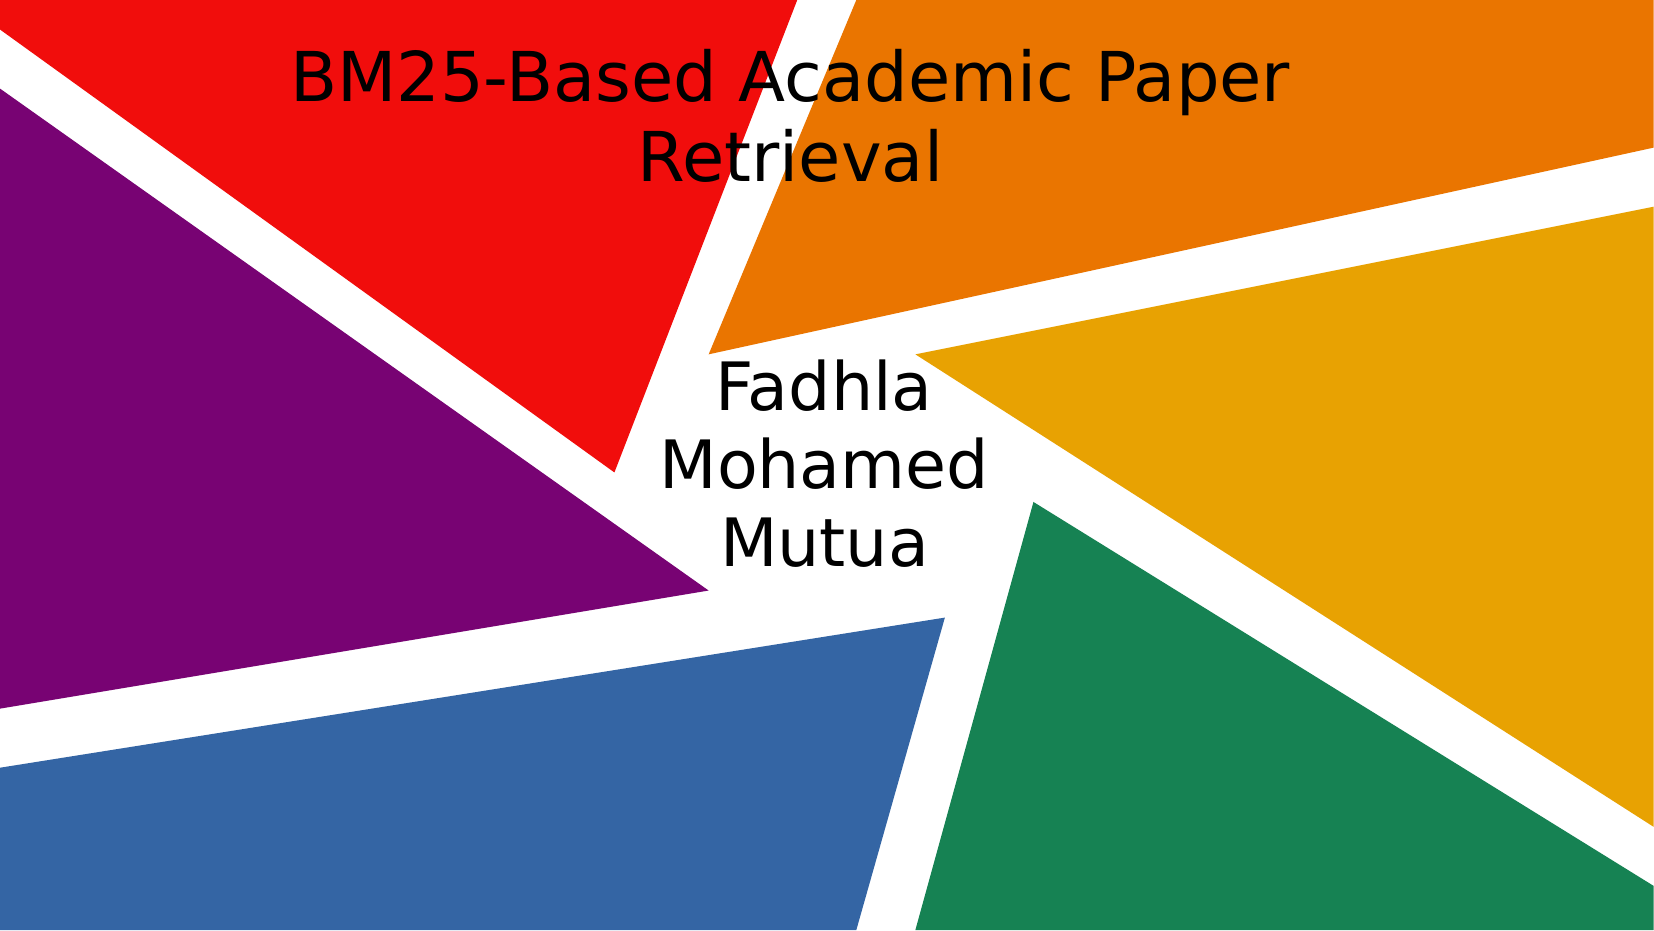

BM25-Based Academic Paper Retrieval
# Fadhla Mohamed Mutua